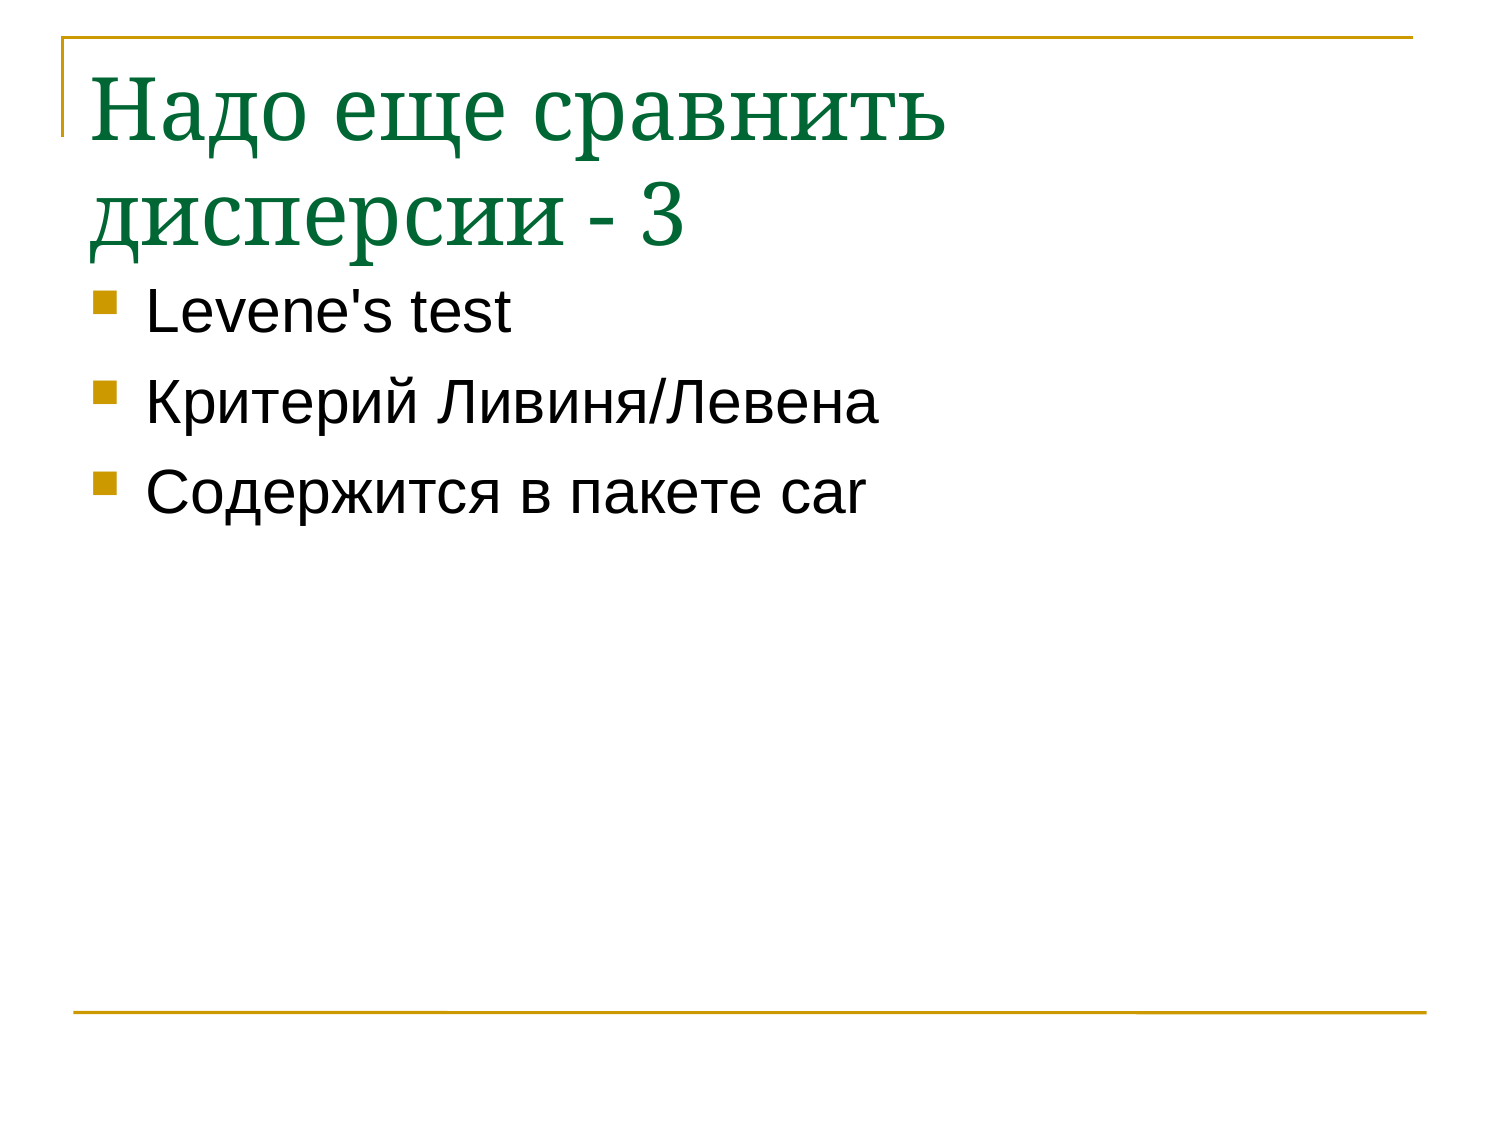

# Надо еще сравнить дисперсии - 3
Levene's test
Критерий Ливиня/Левена
Содержится в пакете car